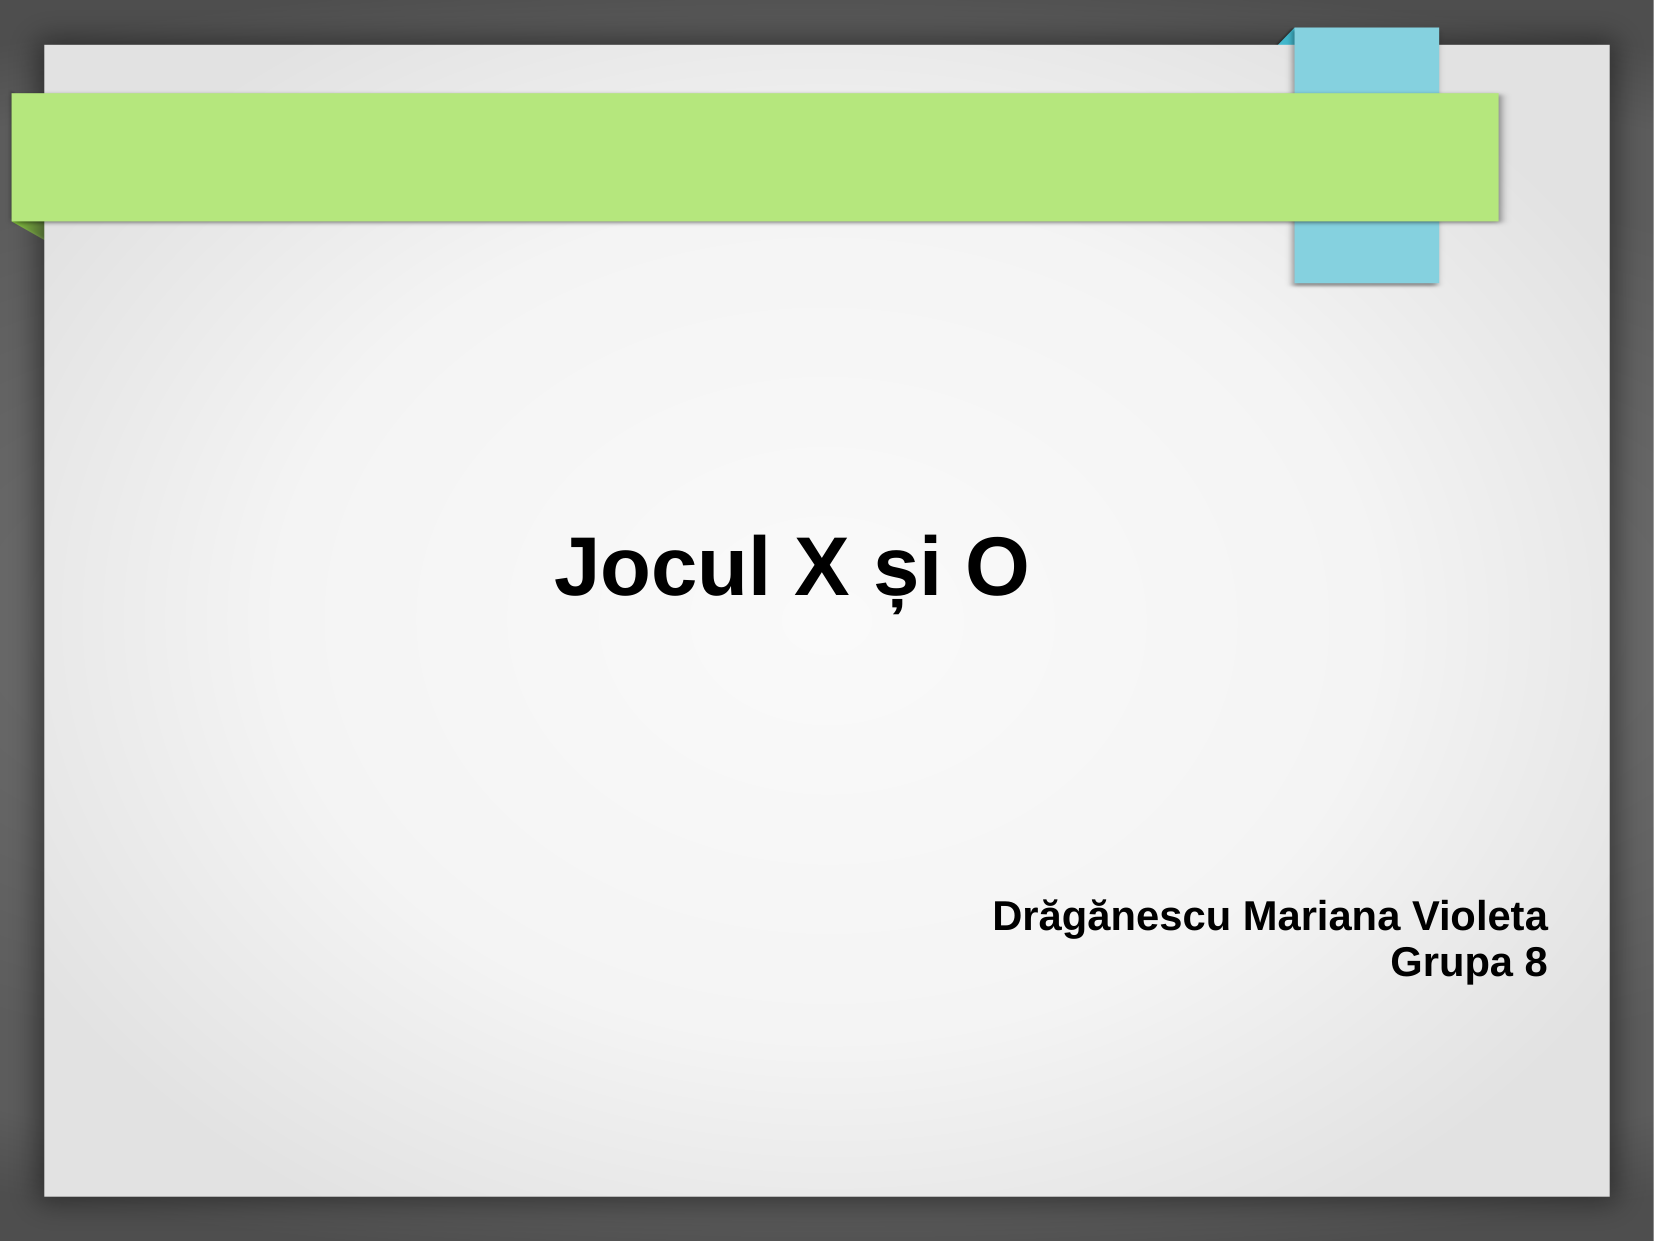

#
Jocul X și O
Drăgănescu Mariana Violeta
Grupa 8